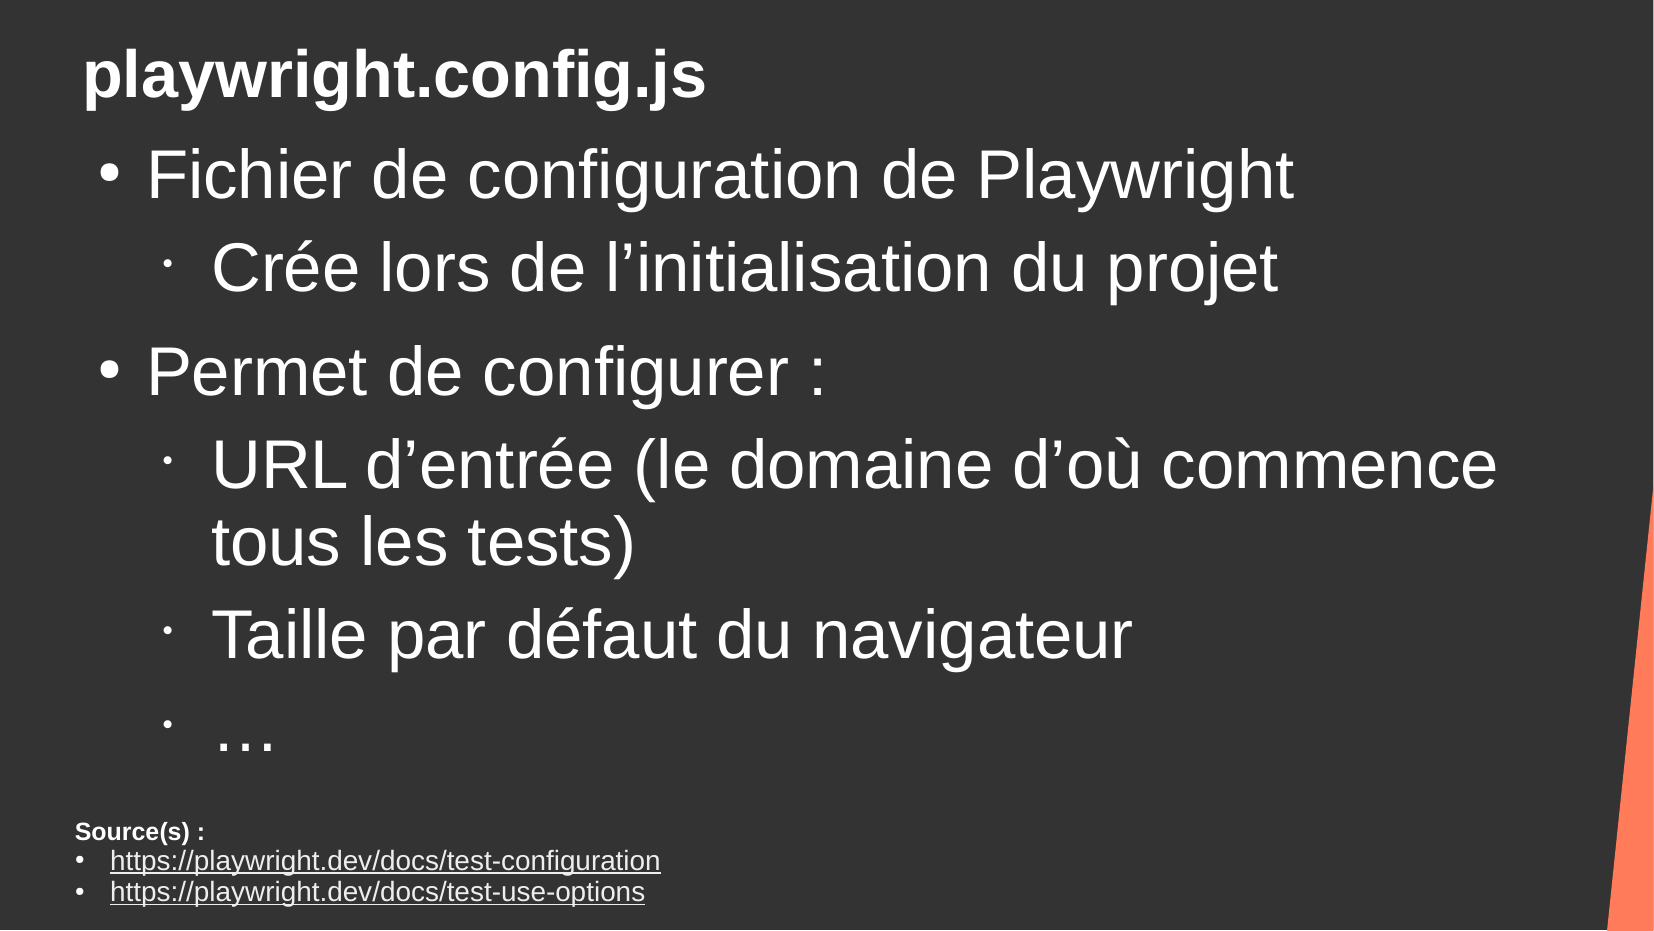

# playwright.config.js
Fichier de configuration de Playwright
Crée lors de l’initialisation du projet
Permet de configurer :
URL d’entrée (le domaine d’où commence tous les tests)
Taille par défaut du navigateur
…
Source(s) :
https://playwright.dev/docs/test-configuration
https://playwright.dev/docs/test-use-options